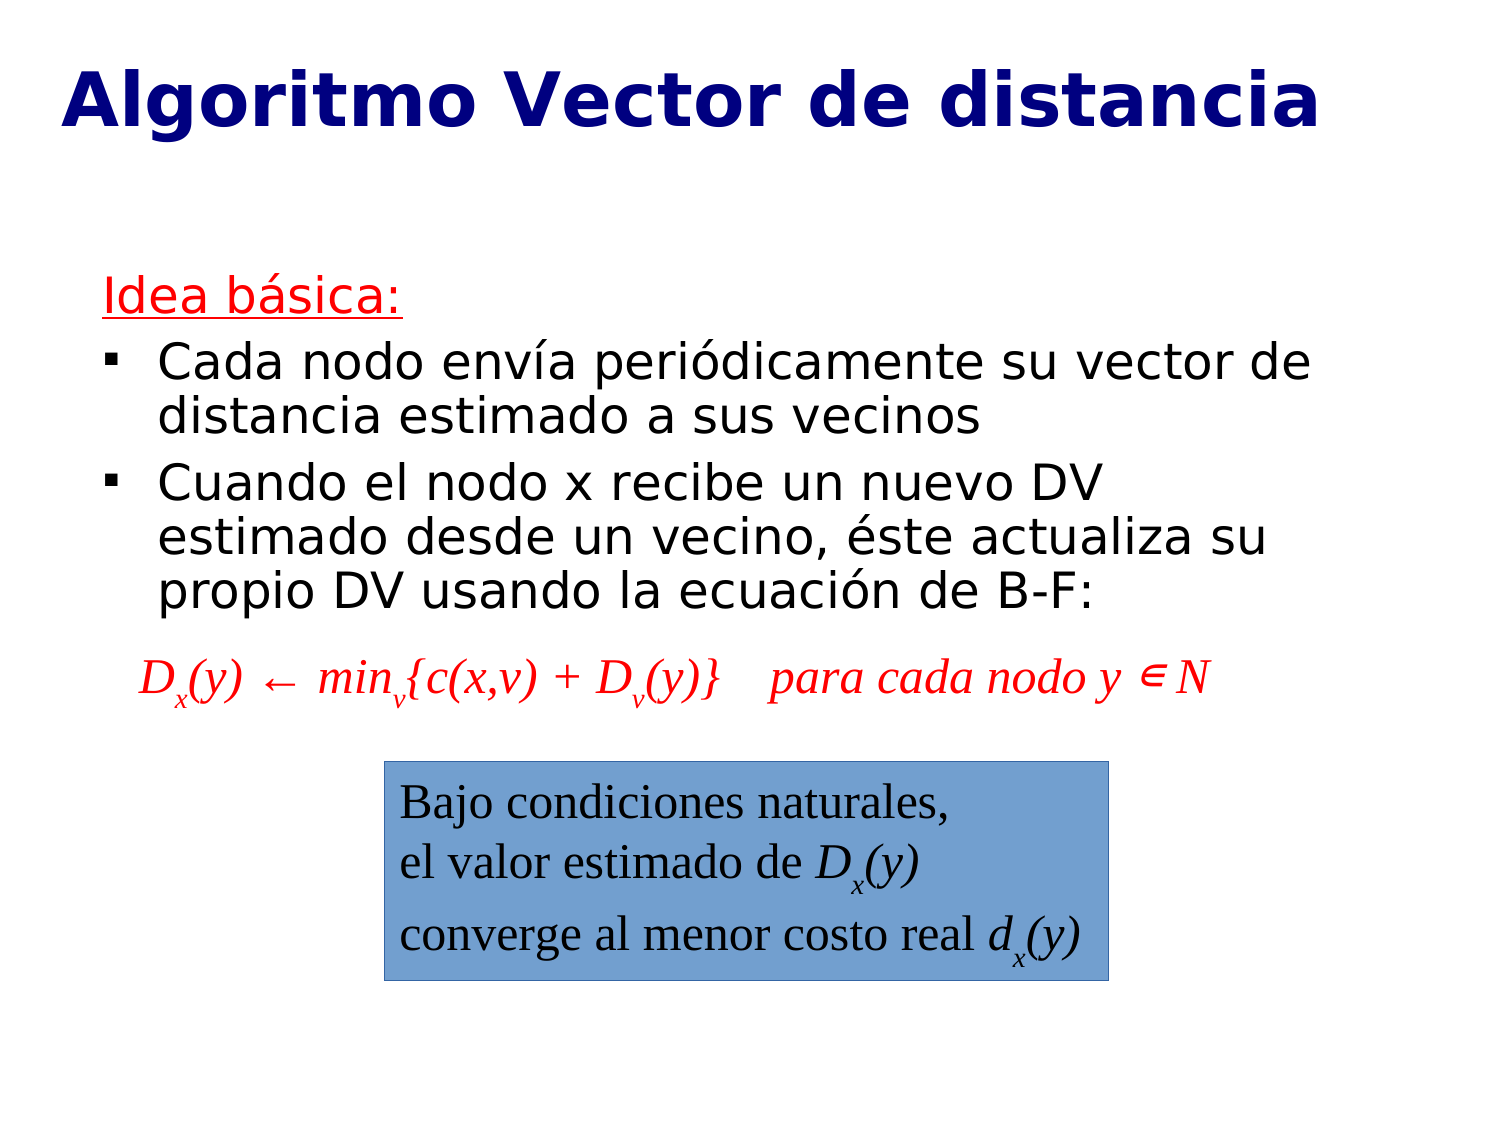

# Algoritmo Vector de distancia
Idea básica:
Cada nodo envía periódicamente su vector de distancia estimado a sus vecinos
Cuando el nodo x recibe un nuevo DV estimado desde un vecino, éste actualiza su propio DV usando la ecuación de B-F:
Dx(y) ← minv{c(x,v) + Dv(y)} para cada nodo y ∊ N
Bajo condiciones naturales,
el valor estimado de Dx(y)
converge al menor costo real dx(y)